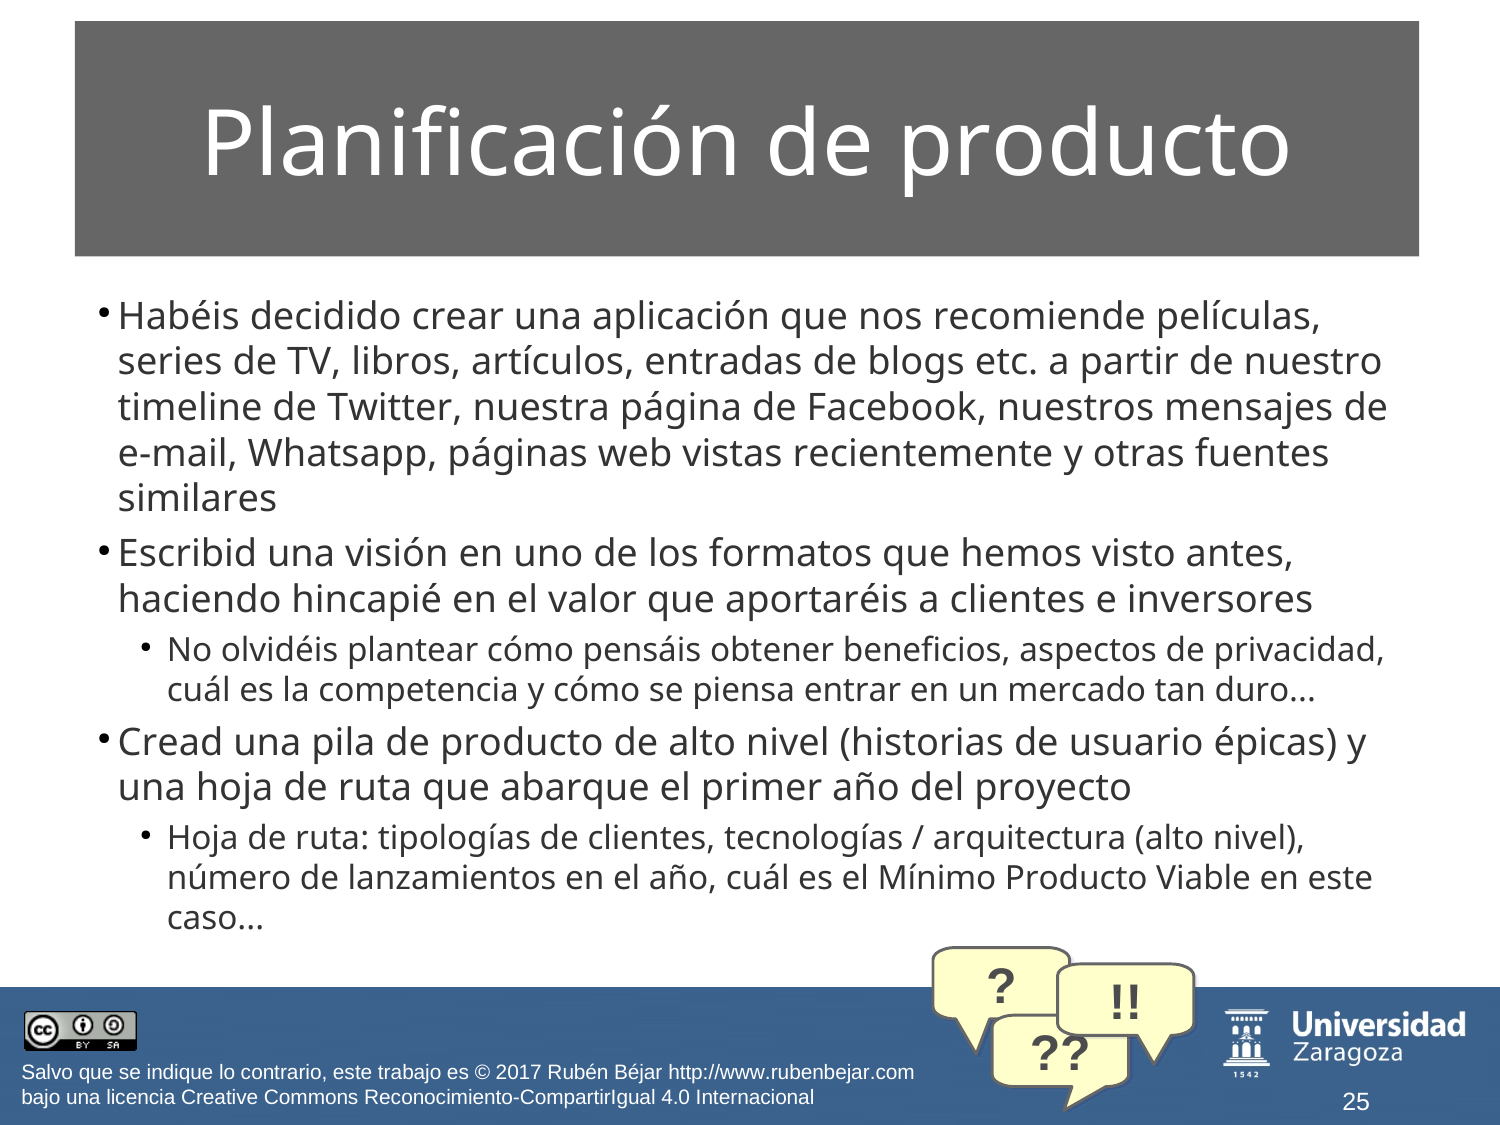

# Planificación de producto
Habéis decidido crear una aplicación que nos recomiende películas, series de TV, libros, artículos, entradas de blogs etc. a partir de nuestro timeline de Twitter, nuestra página de Facebook, nuestros mensajes de e-mail, Whatsapp, páginas web vistas recientemente y otras fuentes similares
Escribid una visión en uno de los formatos que hemos visto antes, haciendo hincapié en el valor que aportaréis a clientes e inversores
No olvidéis plantear cómo pensáis obtener beneficios, aspectos de privacidad, cuál es la competencia y cómo se piensa entrar en un mercado tan duro...
Cread una pila de producto de alto nivel (historias de usuario épicas) y una hoja de ruta que abarque el primer año del proyecto
Hoja de ruta: tipologías de clientes, tecnologías / arquitectura (alto nivel), número de lanzamientos en el año, cuál es el Mínimo Producto Viable en este caso...
?
!!
??